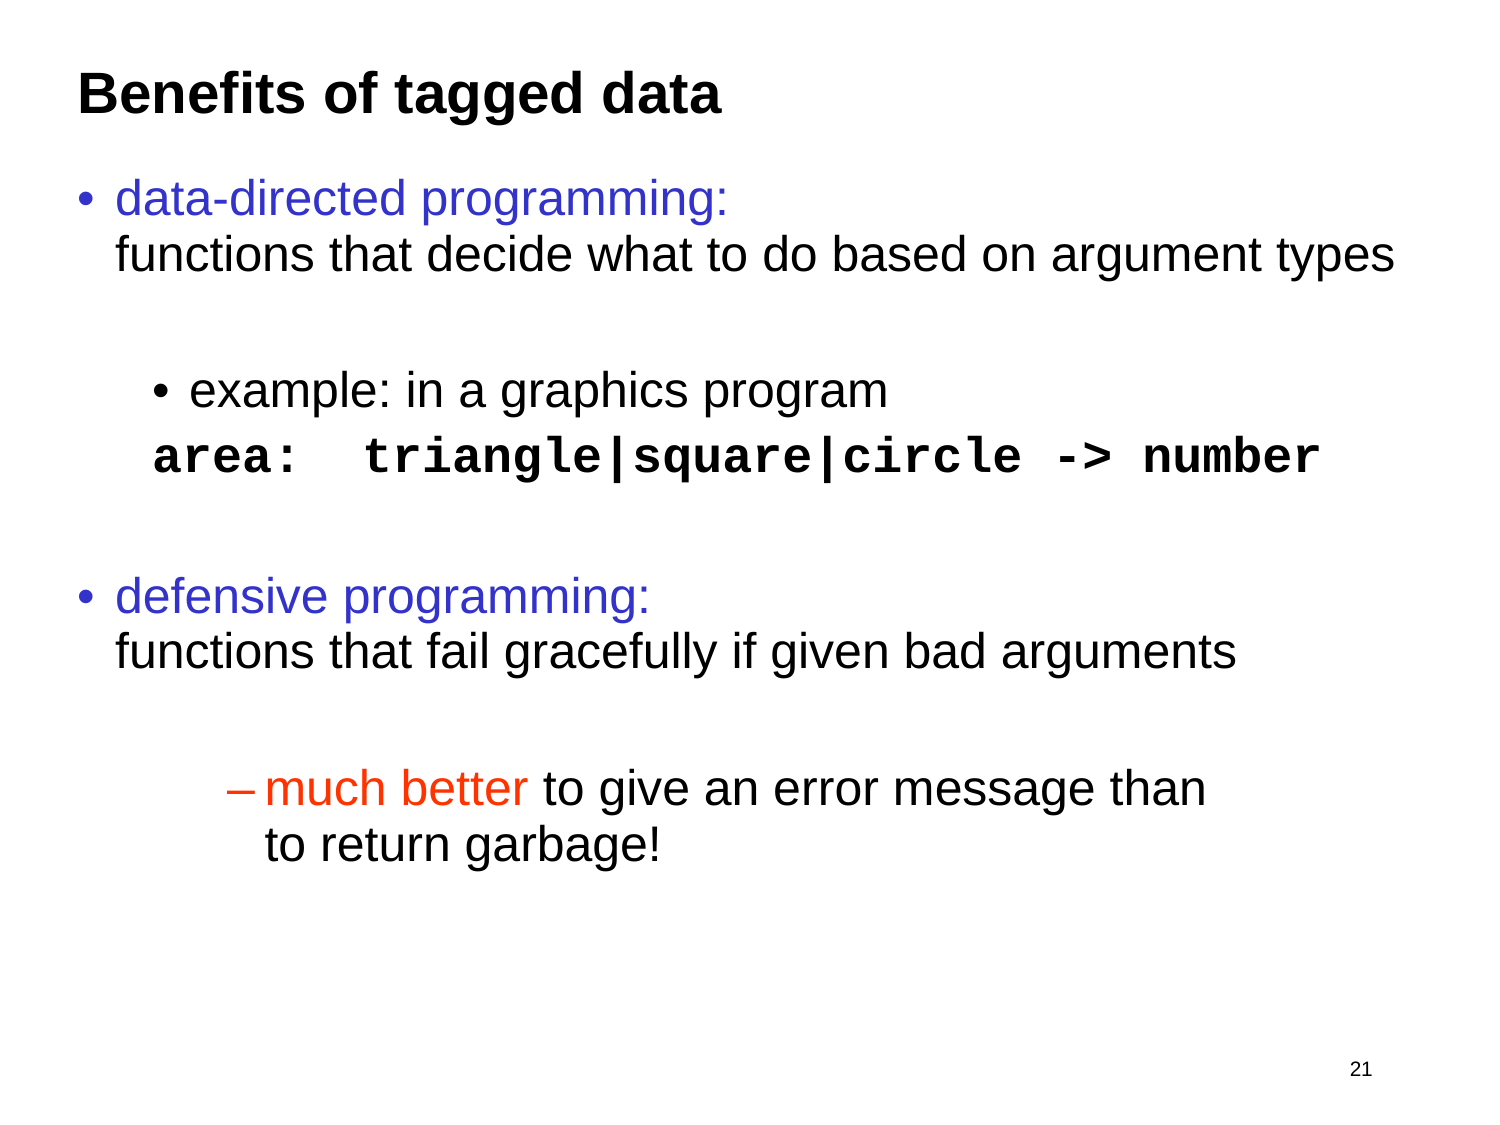

# Benefits of tagged data
data-directed programming:
functions that decide what to do based on argument types
example: in a graphics program
area: triangle|square|circle -> number
defensive programming:
functions that fail gracefully if given bad arguments
much better to give an error message than
to return garbage!
21